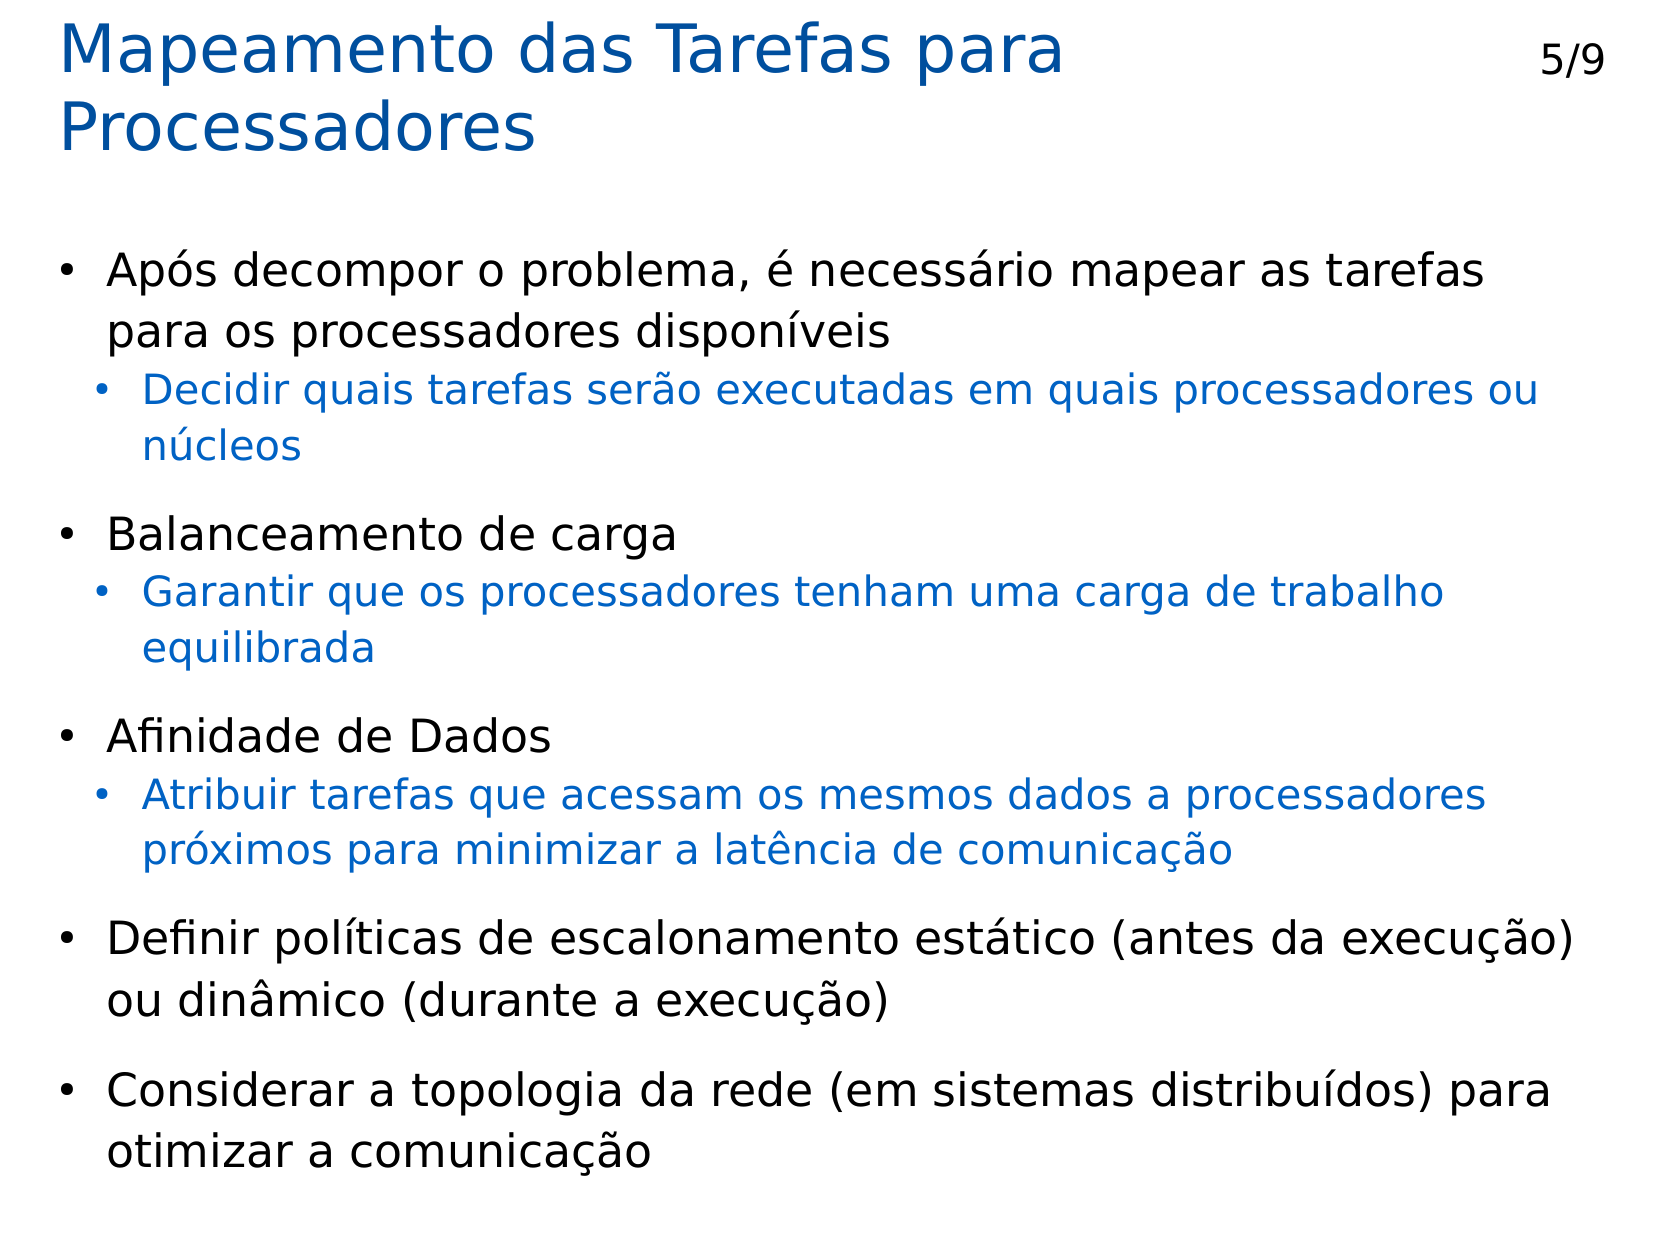

# Mapeamento das Tarefas para Processadores
5
Após decompor o problema, é necessário mapear as tarefas para os processadores disponíveis
Decidir quais tarefas serão executadas em quais processadores ou núcleos
Balanceamento de carga
Garantir que os processadores tenham uma carga de trabalho equilibrada
Afinidade de Dados
Atribuir tarefas que acessam os mesmos dados a processadores próximos para minimizar a latência de comunicação
Definir políticas de escalonamento estático (antes da execução) ou dinâmico (durante a execução)
Considerar a topologia da rede (em sistemas distribuídos) para otimizar a comunicação